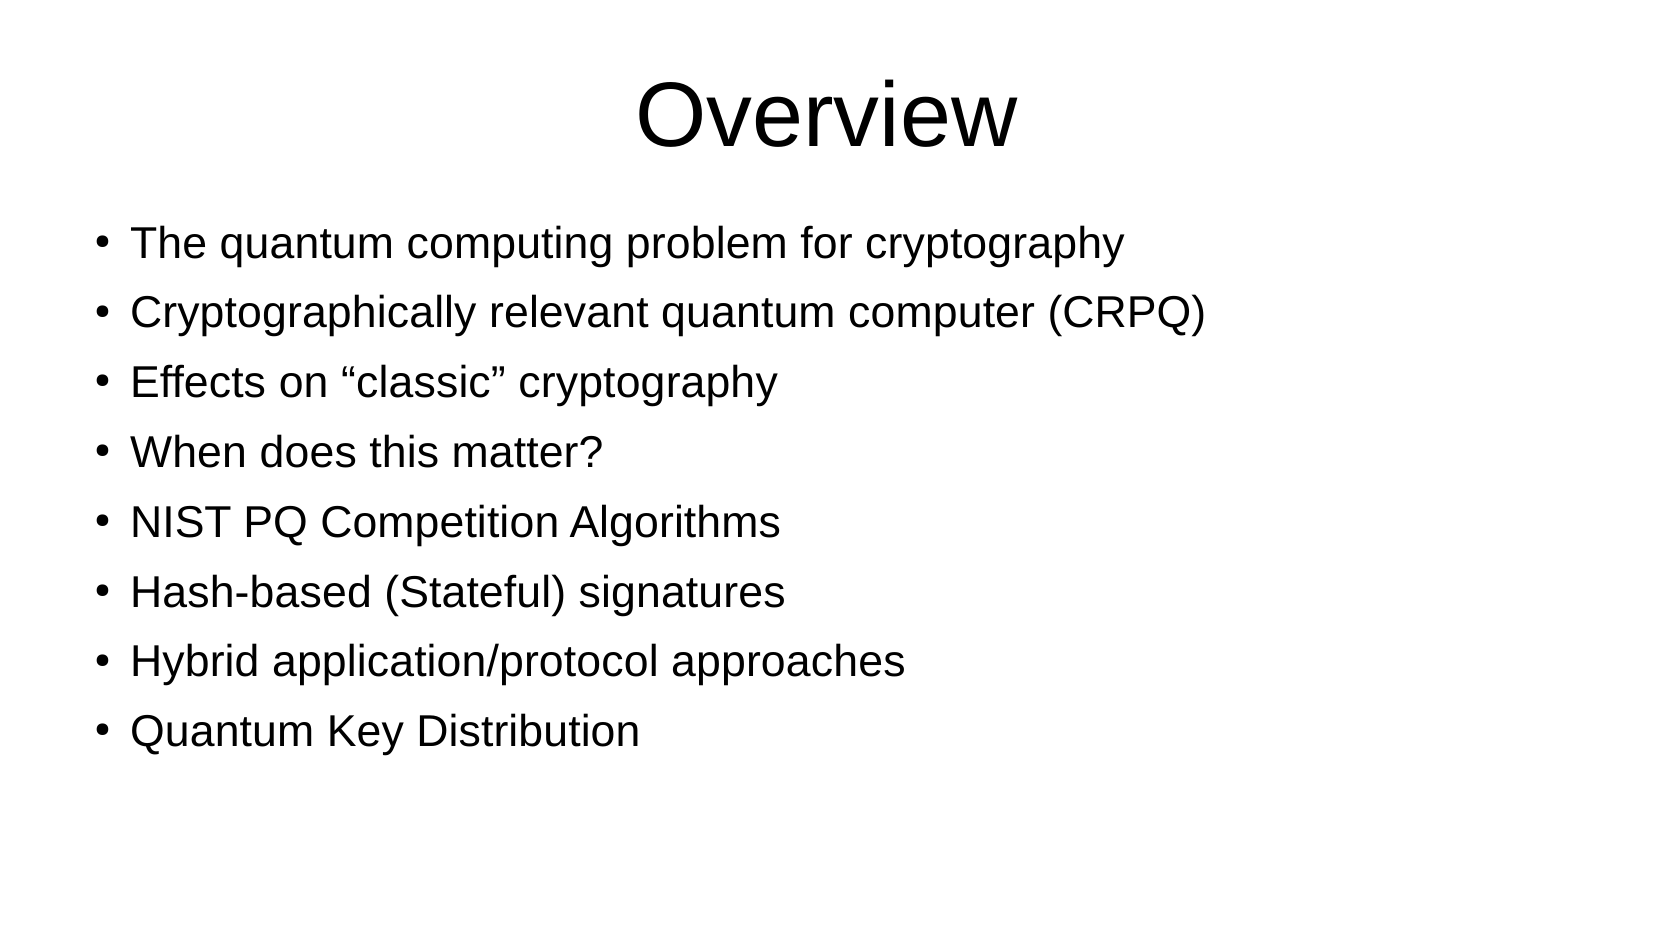

# Overview
The quantum computing problem for cryptography
Cryptographically relevant quantum computer (CRPQ)
Effects on “classic” cryptography
When does this matter?
NIST PQ Competition Algorithms
Hash-based (Stateful) signatures
Hybrid application/protocol approaches
Quantum Key Distribution